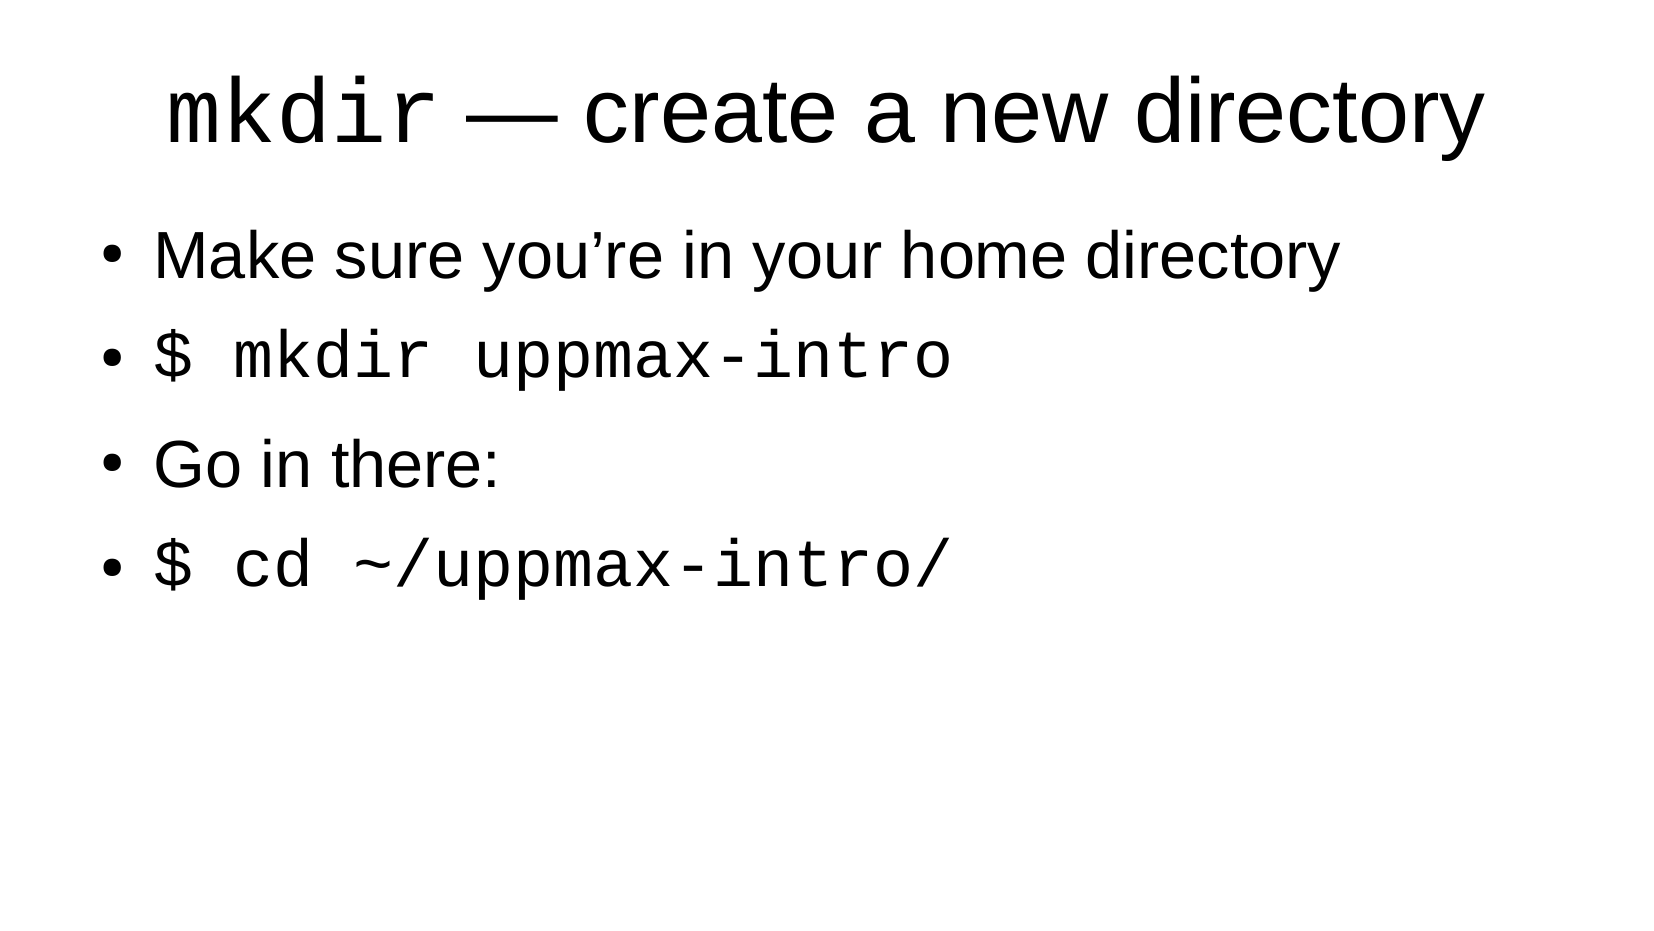

# mkdir — create a new directory
Make sure you’re in your home directory
$ mkdir uppmax-intro
Go in there:
$ cd ~/uppmax-intro/